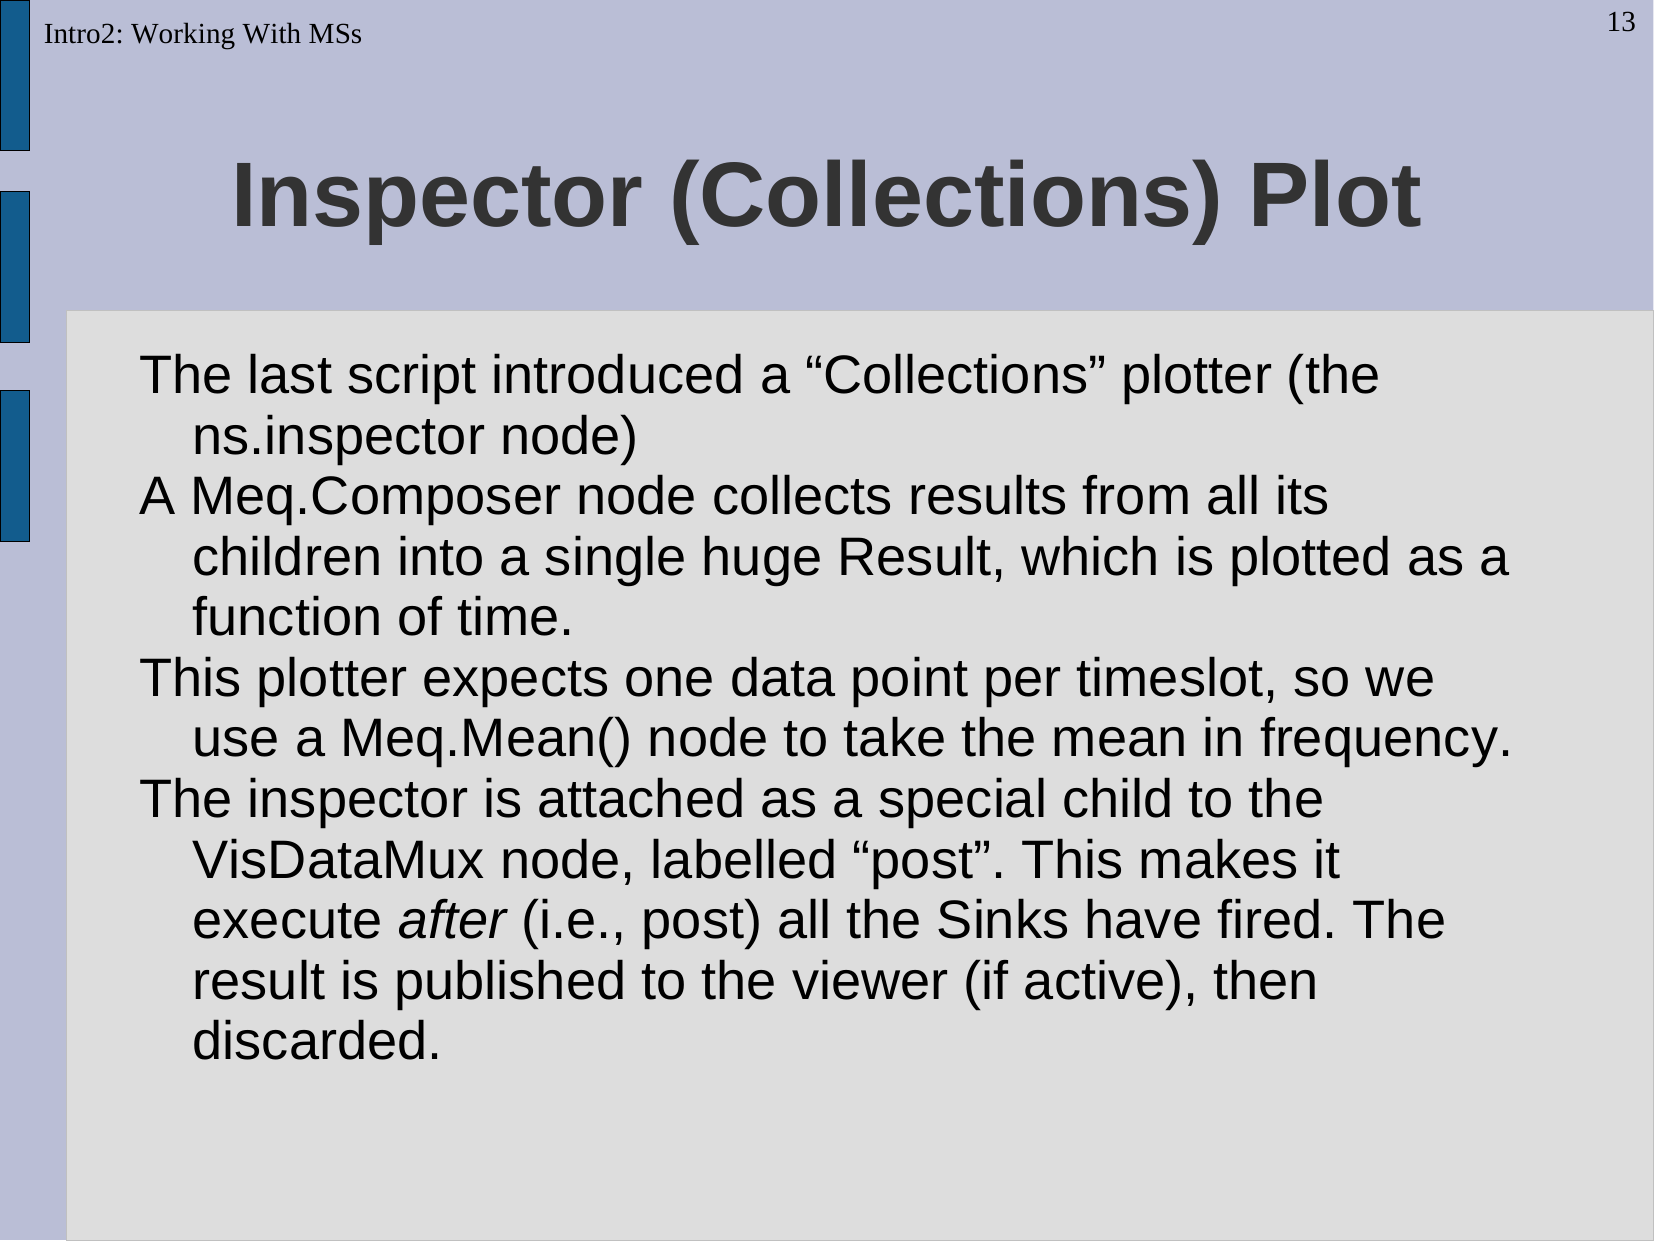

13
Intro2: Working With MSs
# Inspector (Collections) Plot
The last script introduced a “Collections” plotter (the ns.inspector node)
A Meq.Composer node collects results from all its children into a single huge Result, which is plotted as a function of time.
This plotter expects one data point per timeslot, so we use a Meq.Mean() node to take the mean in frequency.
The inspector is attached as a special child to the VisDataMux node, labelled “post”. This makes it execute after (i.e., post) all the Sinks have fired. The result is published to the viewer (if active), then discarded.